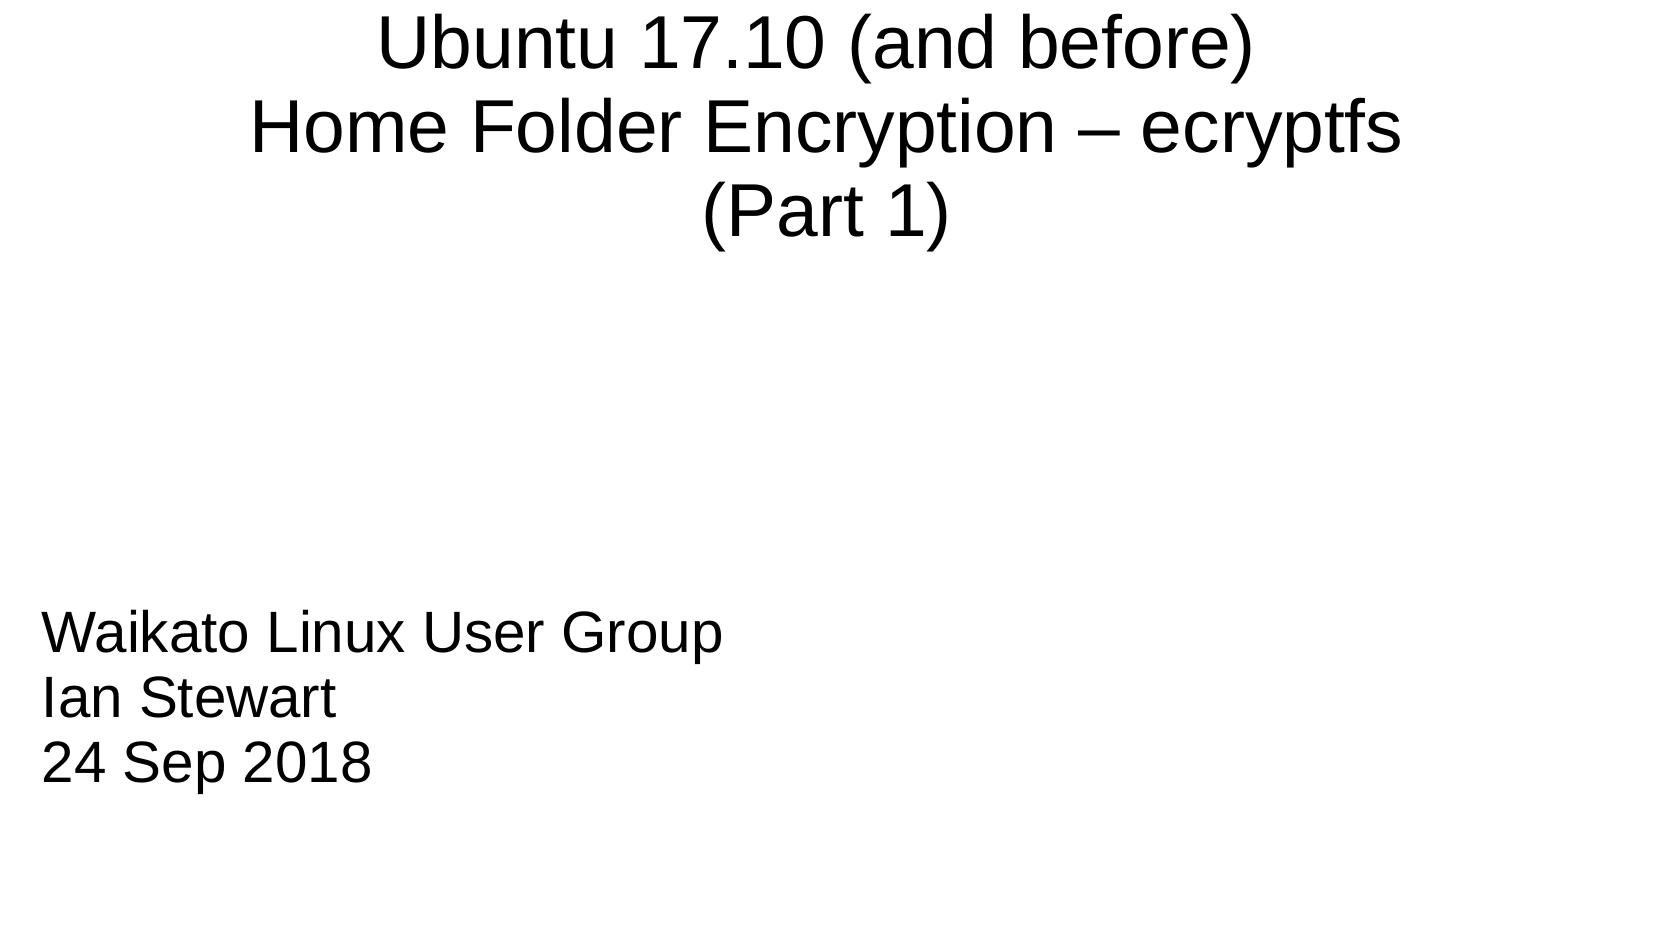

# Ubuntu 17.10 (and before) Home Folder Encryption – ecryptfs (Part 1)
Waikato Linux User Group
Ian Stewart
24 Sep 2018